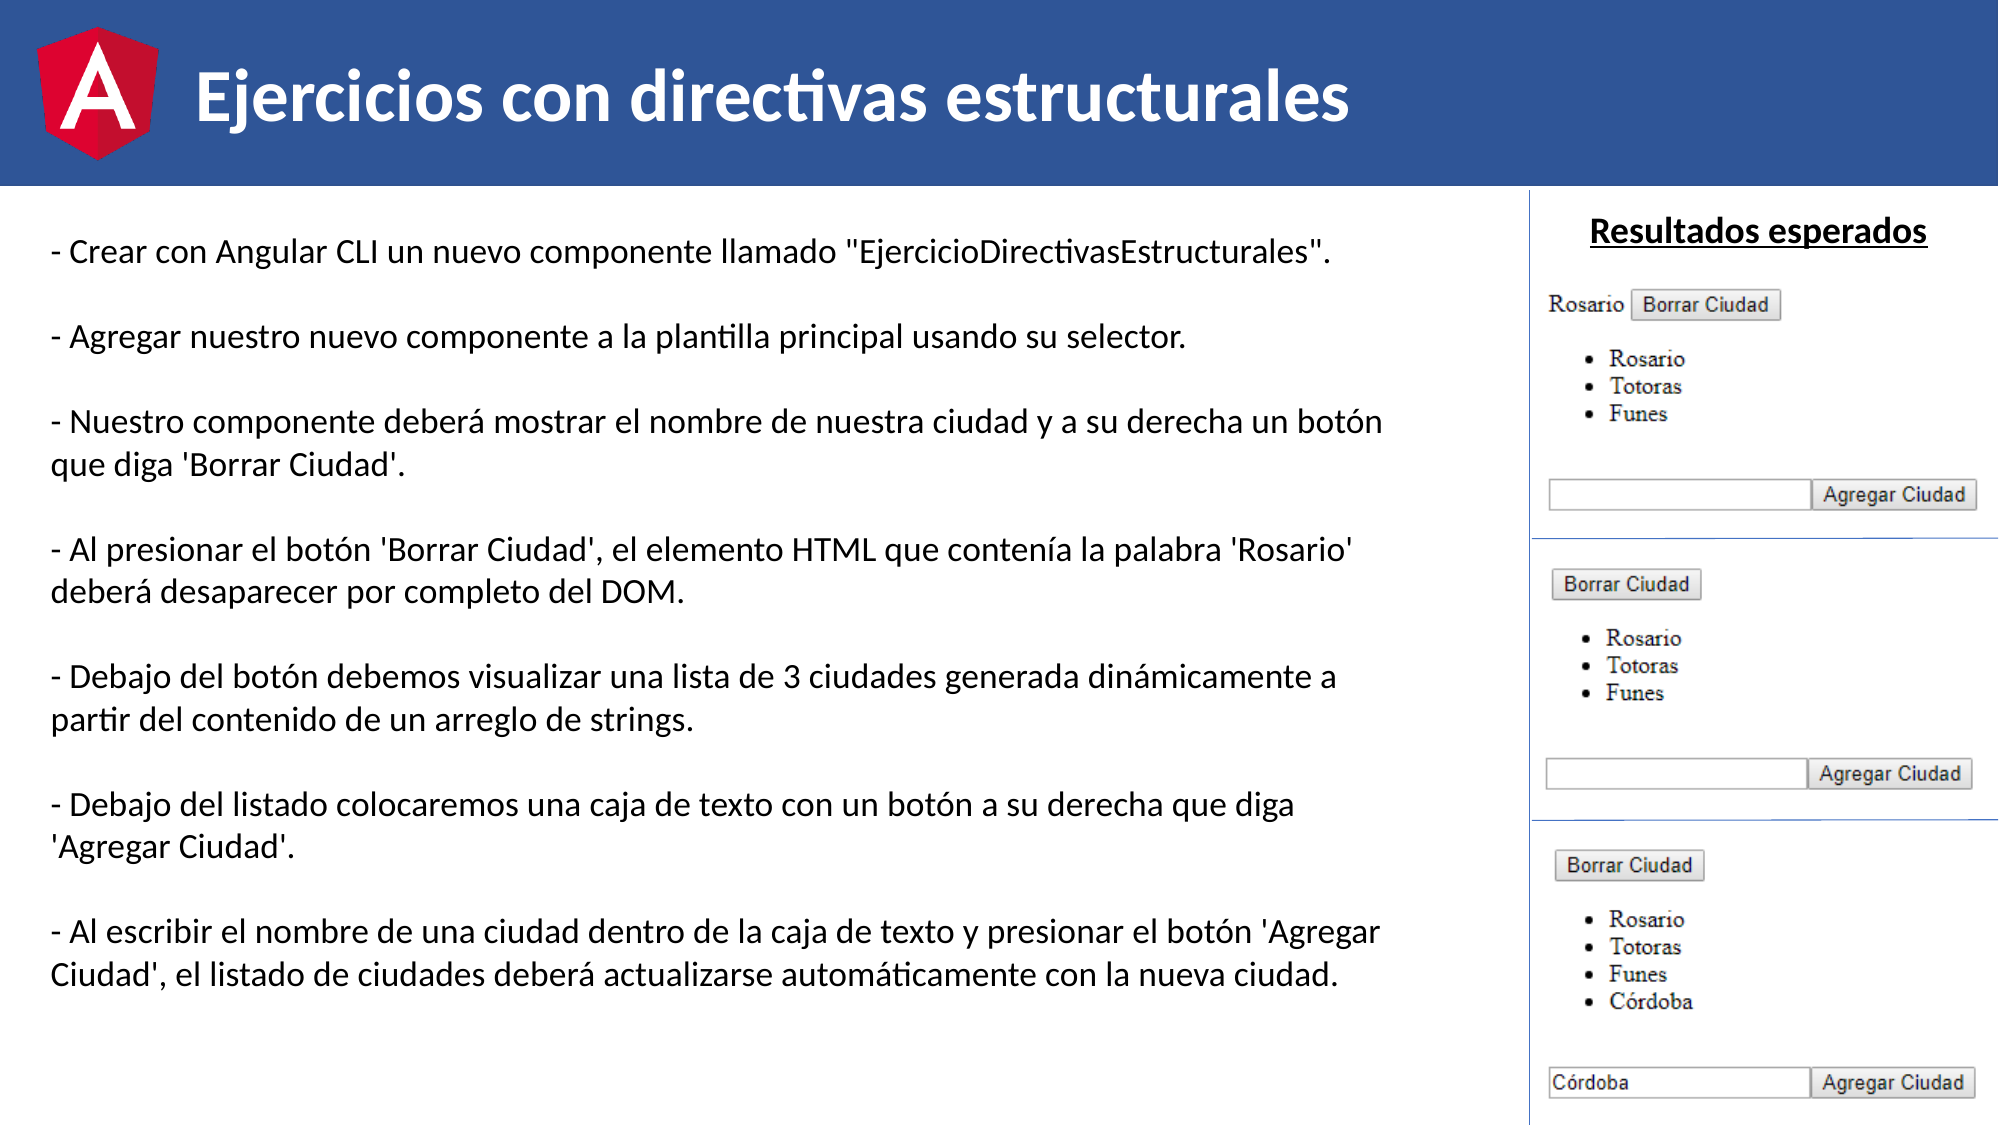

Ejercicios con directivas estructurales
Resultados esperados
- Crear con Angular CLI un nuevo componente llamado "EjercicioDirectivasEstructurales".
- Agregar nuestro nuevo componente a la plantilla principal usando su selector.
- Nuestro componente deberá mostrar el nombre de nuestra ciudad y a su derecha un botón que diga 'Borrar Ciudad'.
- Al presionar el botón 'Borrar Ciudad', el elemento HTML que contenía la palabra 'Rosario' deberá desaparecer por completo del DOM.
- Debajo del botón debemos visualizar una lista de 3 ciudades generada dinámicamente a partir del contenido de un arreglo de strings.
- Debajo del listado colocaremos una caja de texto con un botón a su derecha que diga 'Agregar Ciudad'.
- Al escribir el nombre de una ciudad dentro de la caja de texto y presionar el botón 'Agregar Ciudad', el listado de ciudades deberá actualizarse automáticamente con la nueva ciudad.